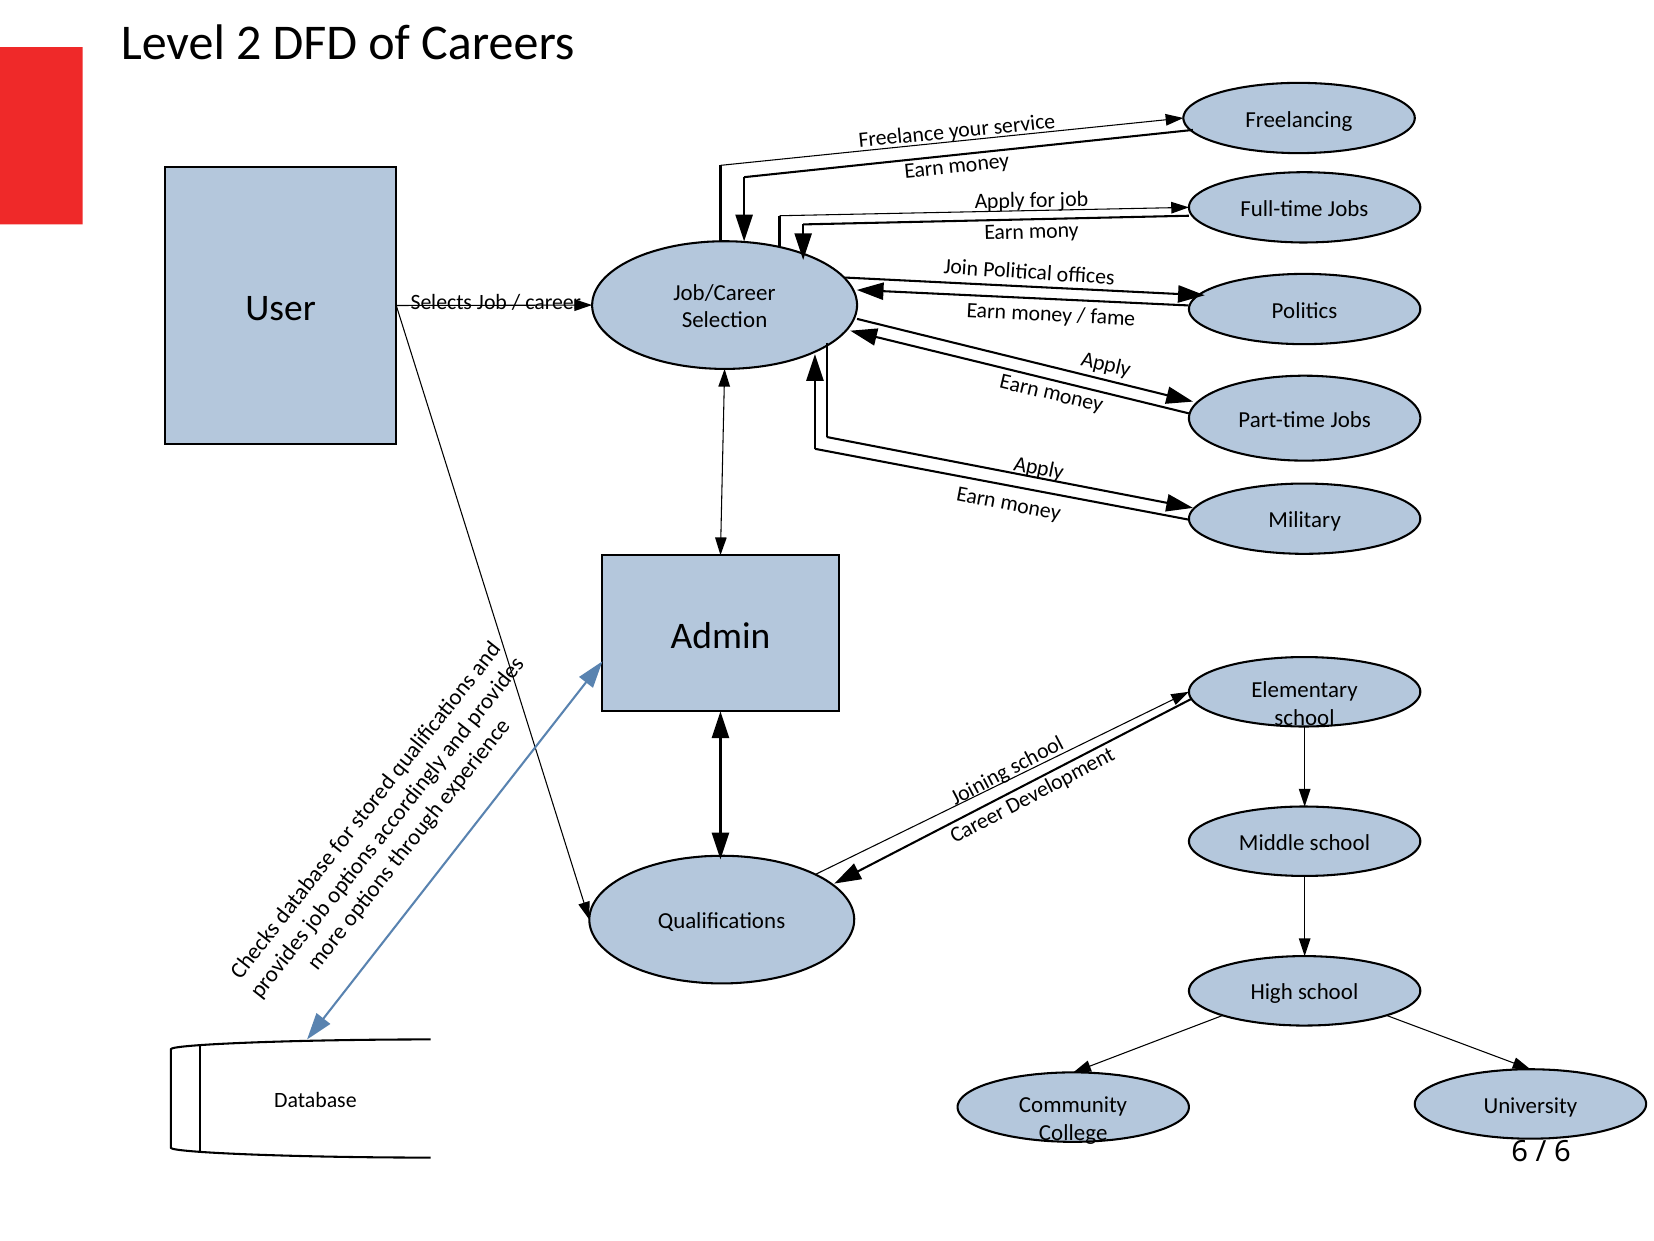

Level 2 DFD of Careers
Freelancing
Freelance your service
Earn money
User
Full-time Jobs
Apply for job
Earn mony
Join Political offices
Selects Job / career
Job/Career Selection
Politics
Earn money / fame
Apply
Earn money
Part-time Jobs
Apply
Earn money
Military
Admin
Elementary school
Joining school
Checks database for stored qualifications and provides job options accordingly and provides more options through experience
Career Development
Middle school
Qualifications
High school
University
Community College
Database
6